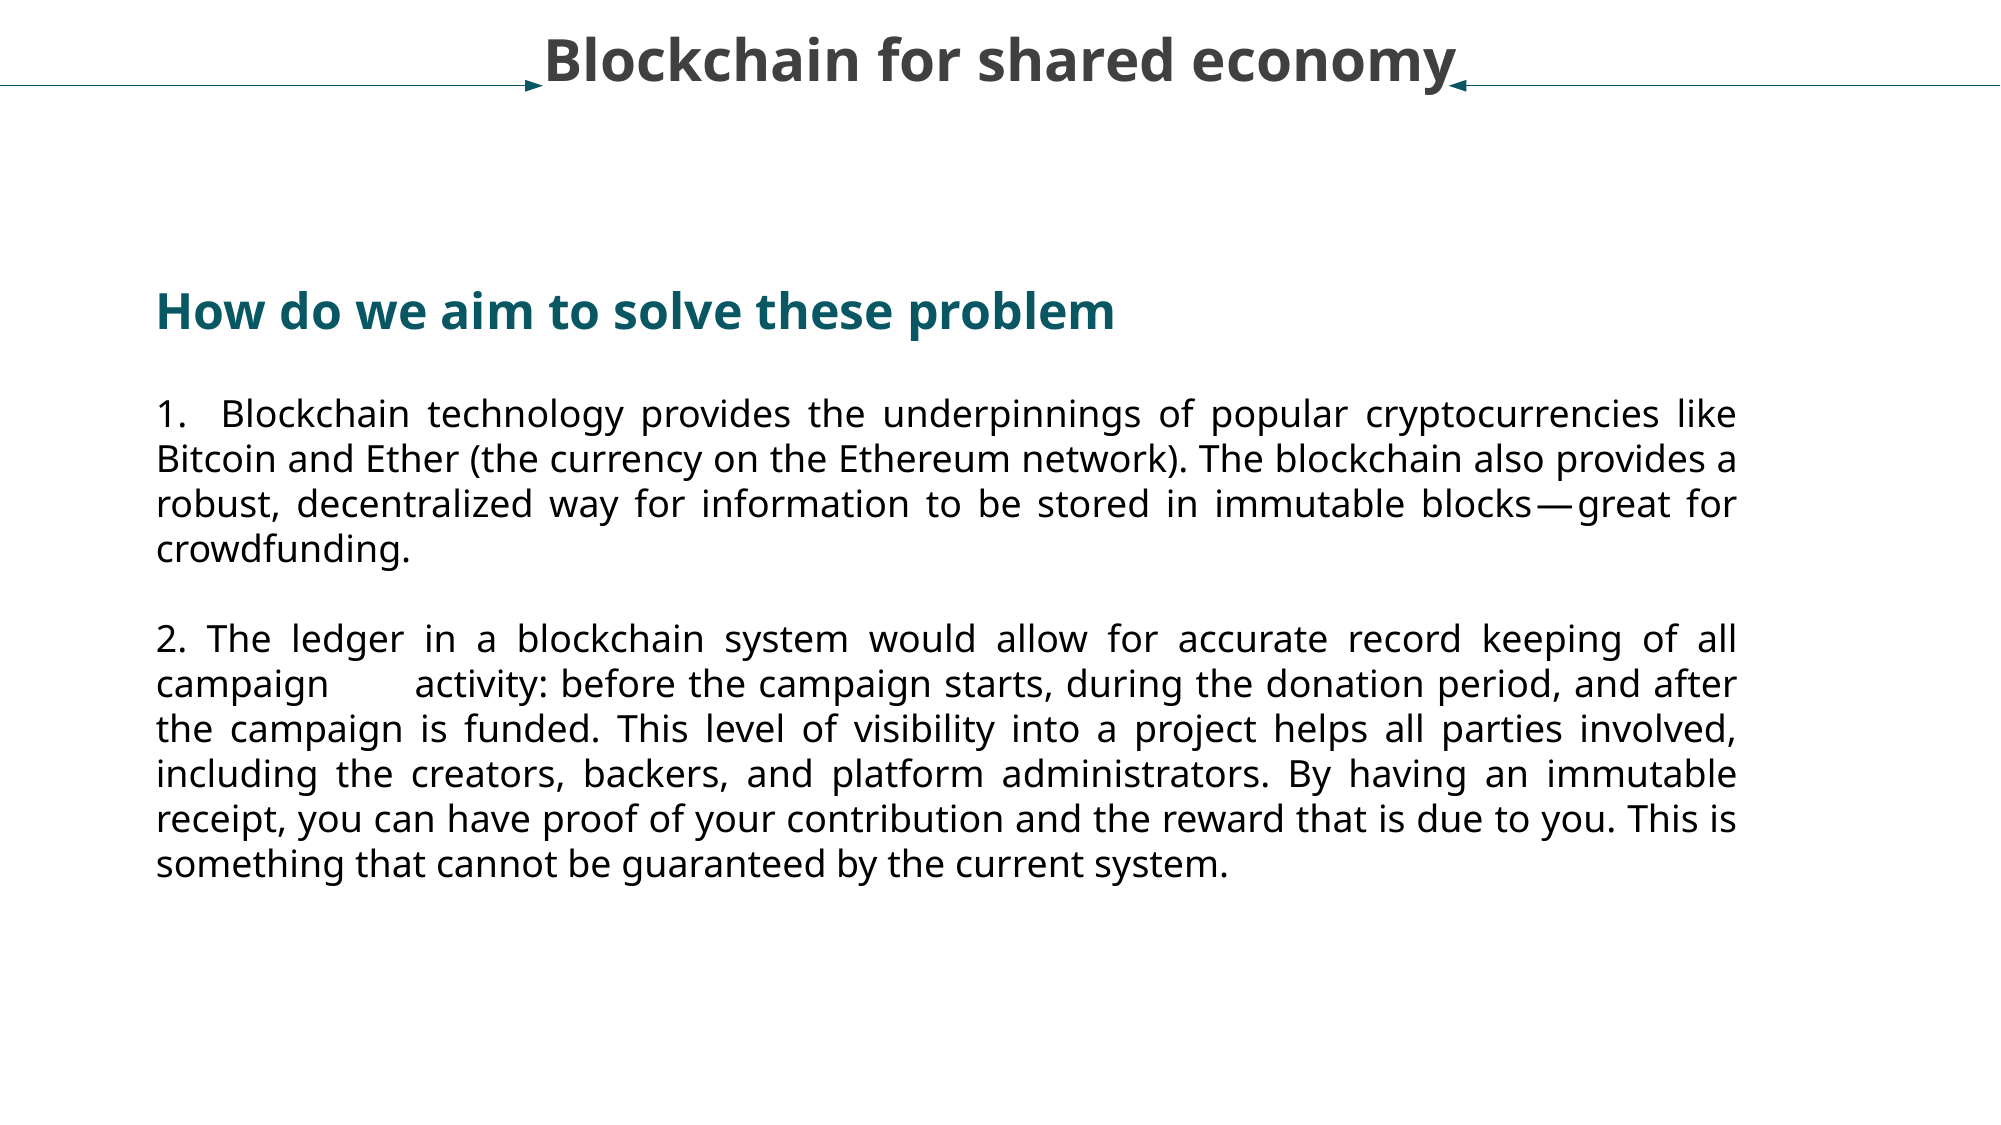

Blockchain for shared economy
# Project analysis slide 2
How do we aim to solve these problem
1. Blockchain technology provides the underpinnings of popular cryptocurrencies like Bitcoin and Ether (the currency on the Ethereum network). The blockchain also provides a robust, decentralized way for information to be stored in immutable blocks — great for crowdfunding.
2. The ledger in a blockchain system would allow for accurate record keeping of all campaign activity: before the campaign starts, during the donation period, and after the campaign is funded. This level of visibility into a project helps all parties involved, including the creators, backers, and platform administrators. By having an immutable receipt, you can have proof of your contribution and the reward that is due to you. This is something that cannot be guaranteed by the current system.